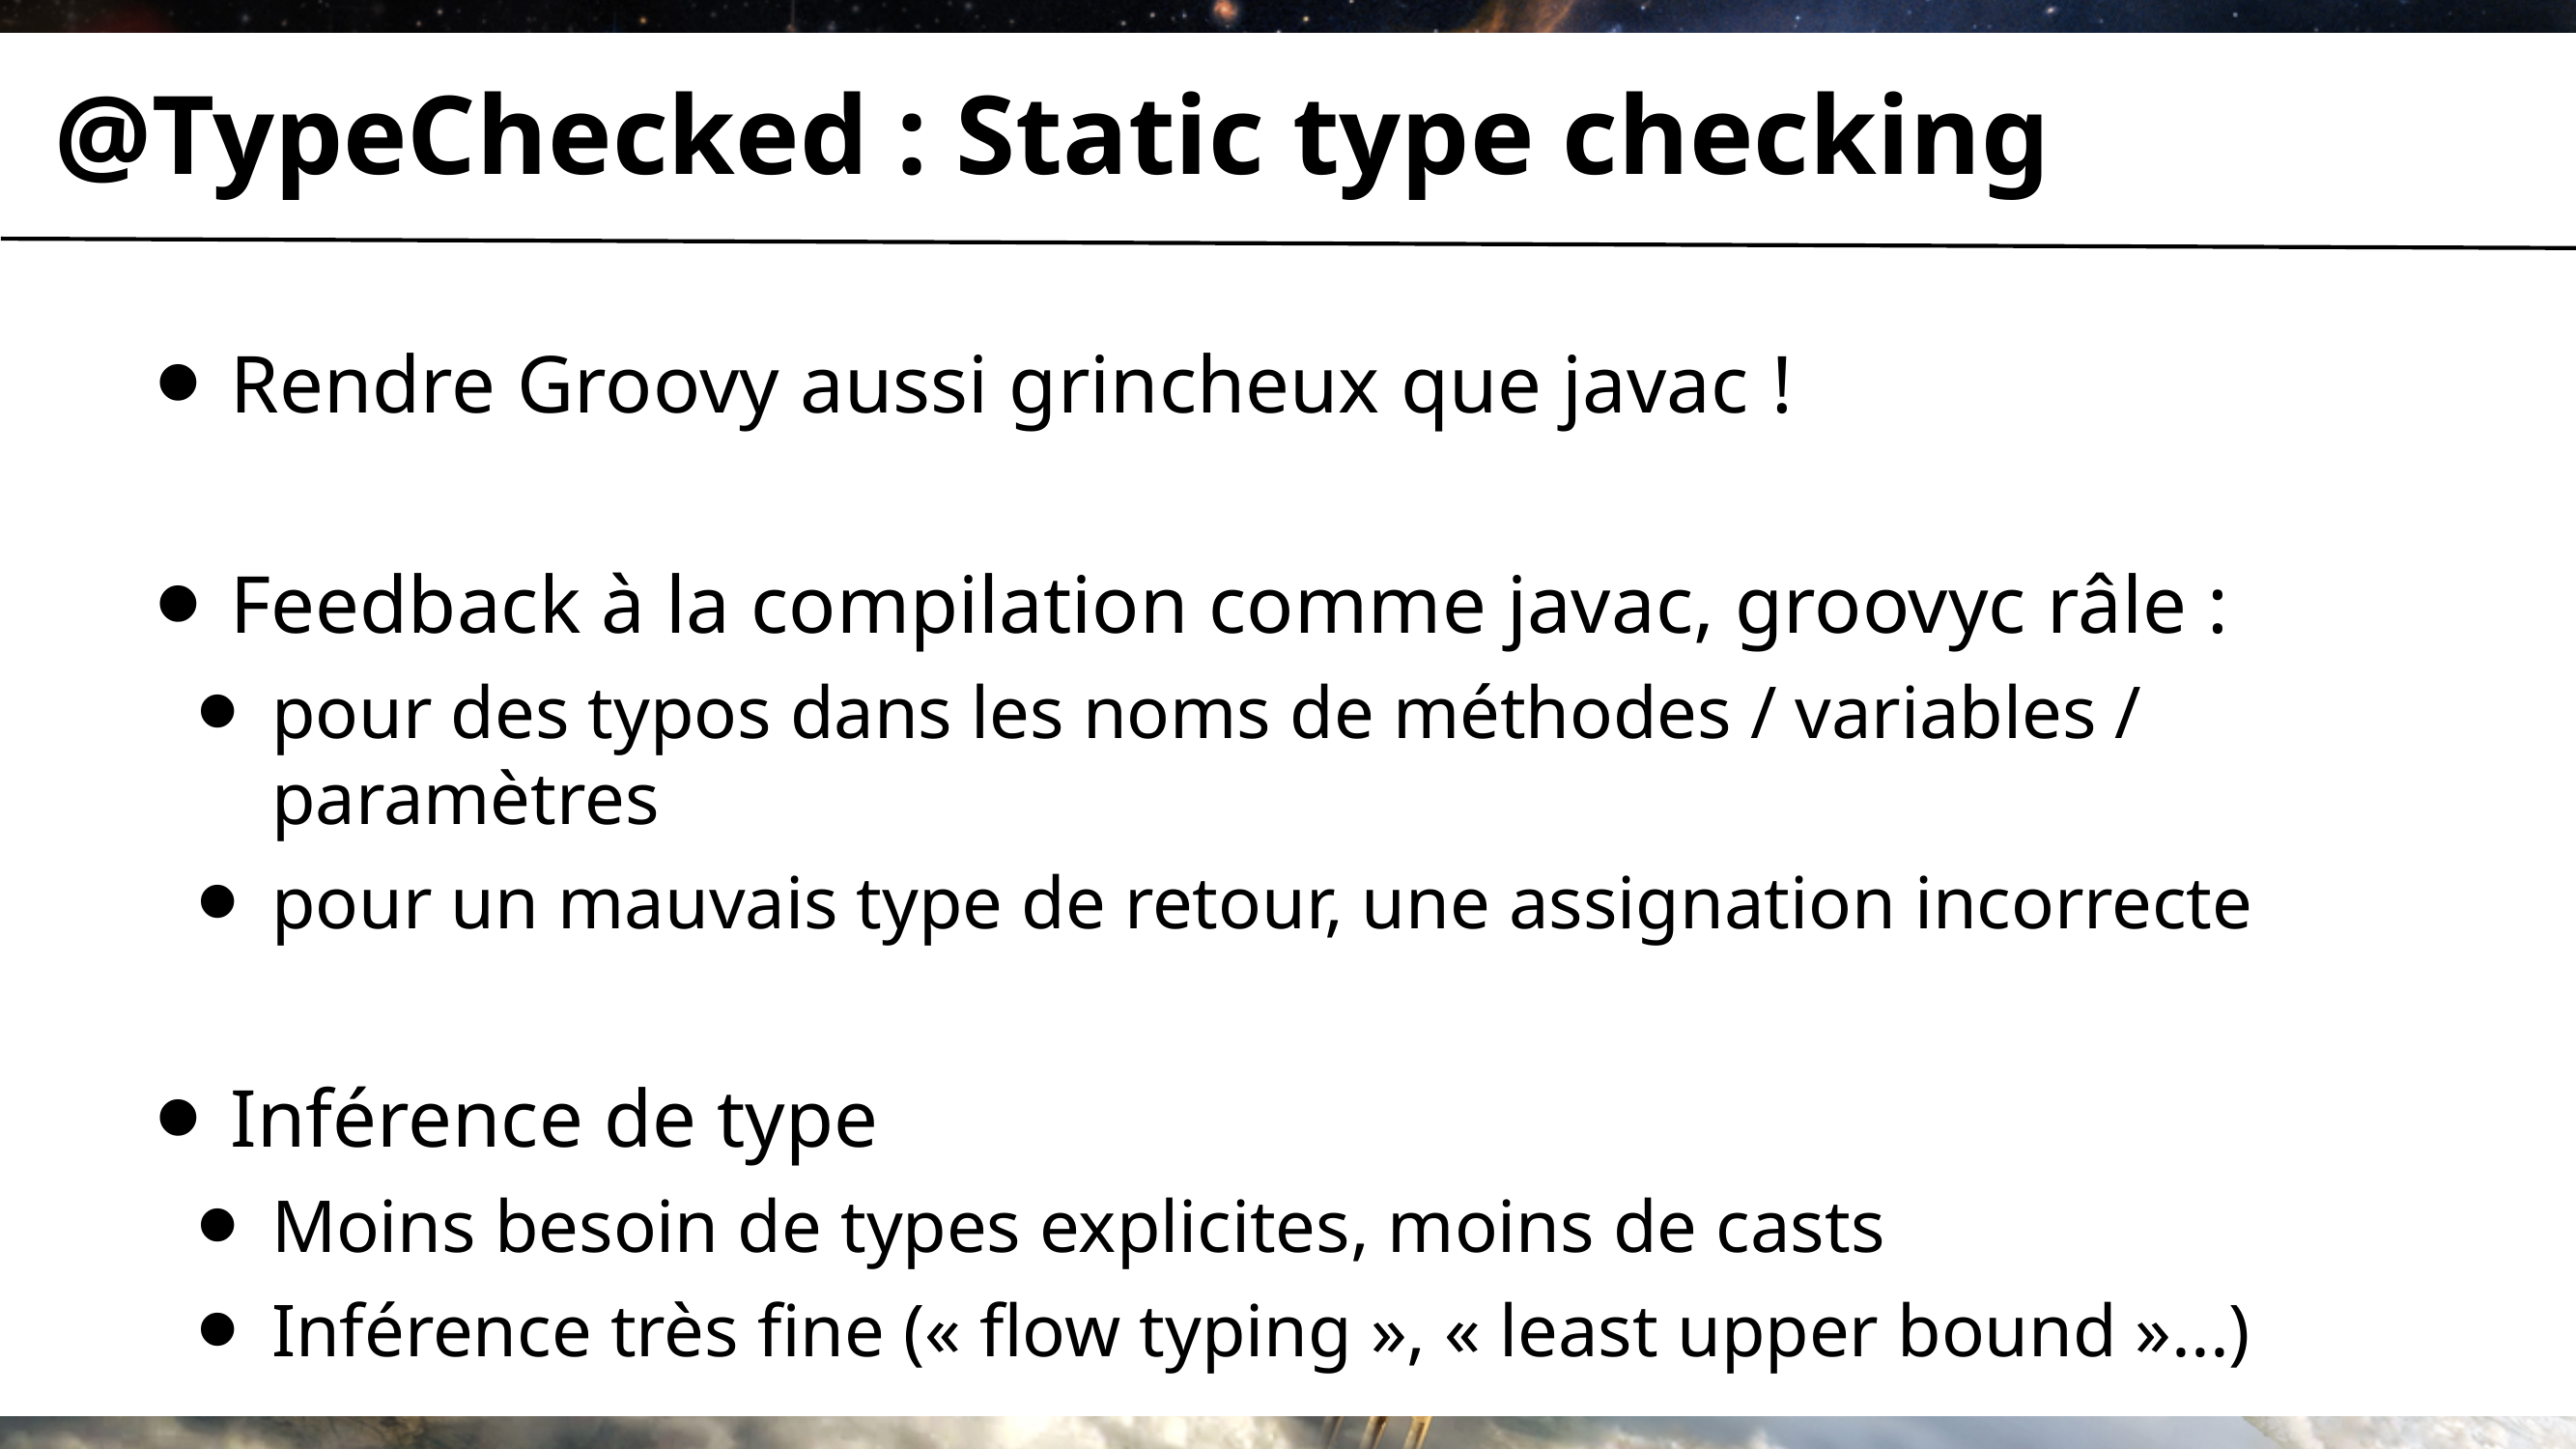

# @TypeChecked : Static type checking
Rendre Groovy aussi grincheux que javac !
Feedback à la compilation comme javac, groovyc râle :
pour des typos dans les noms de méthodes / variables / paramètres
pour un mauvais type de retour, une assignation incorrecte
Inférence de type
Moins besoin de types explicites, moins de casts
Inférence très fine (« flow typing », « least upper bound »...)